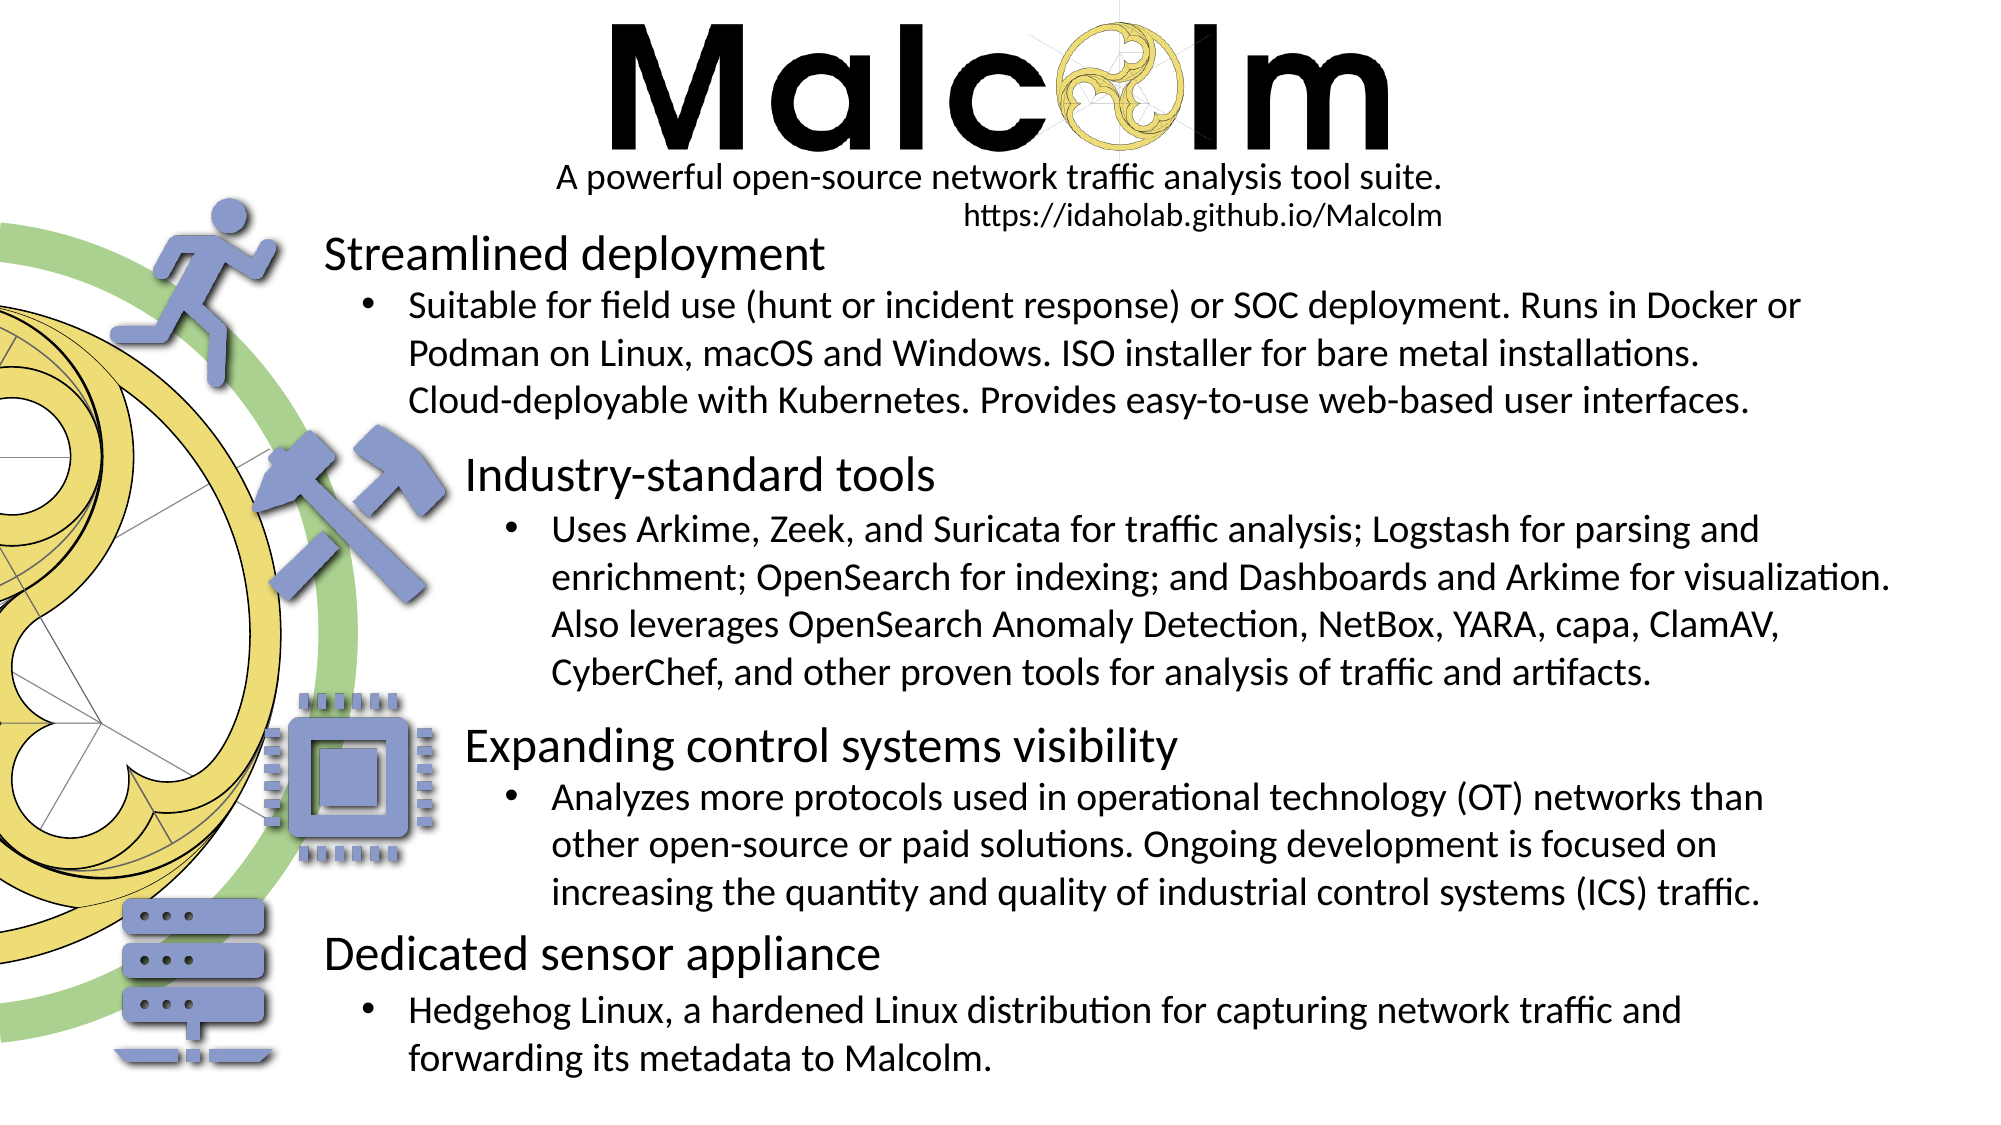

A powerful open-source network traffic analysis tool suite.
https://idaholab.github.io/Malcolm
Streamlined deployment
Suitable for field use (hunt or incident response) or SOC deployment. Runs in Docker or Podman on Linux, macOS and Windows. ISO installer for bare metal installations.
Cloud-deployable with Kubernetes. Provides easy-to-use web-based user interfaces.
Industry-standard tools
Uses Arkime, Zeek, and Suricata for traffic analysis; Logstash for parsing and enrichment; OpenSearch for indexing; and Dashboards and Arkime for visualization. Also leverages OpenSearch Anomaly Detection, NetBox, YARA, capa, ClamAV, CyberChef, and other proven tools for analysis of traffic and artifacts.
Expanding control systems visibility
Analyzes more protocols used in operational technology (OT) networks than other open-source or paid solutions. Ongoing development is focused on increasing the quantity and quality of industrial control systems (ICS) traffic.
Dedicated sensor appliance
Hedgehog Linux, a hardened Linux distribution for capturing network traffic and forwarding its metadata to Malcolm.